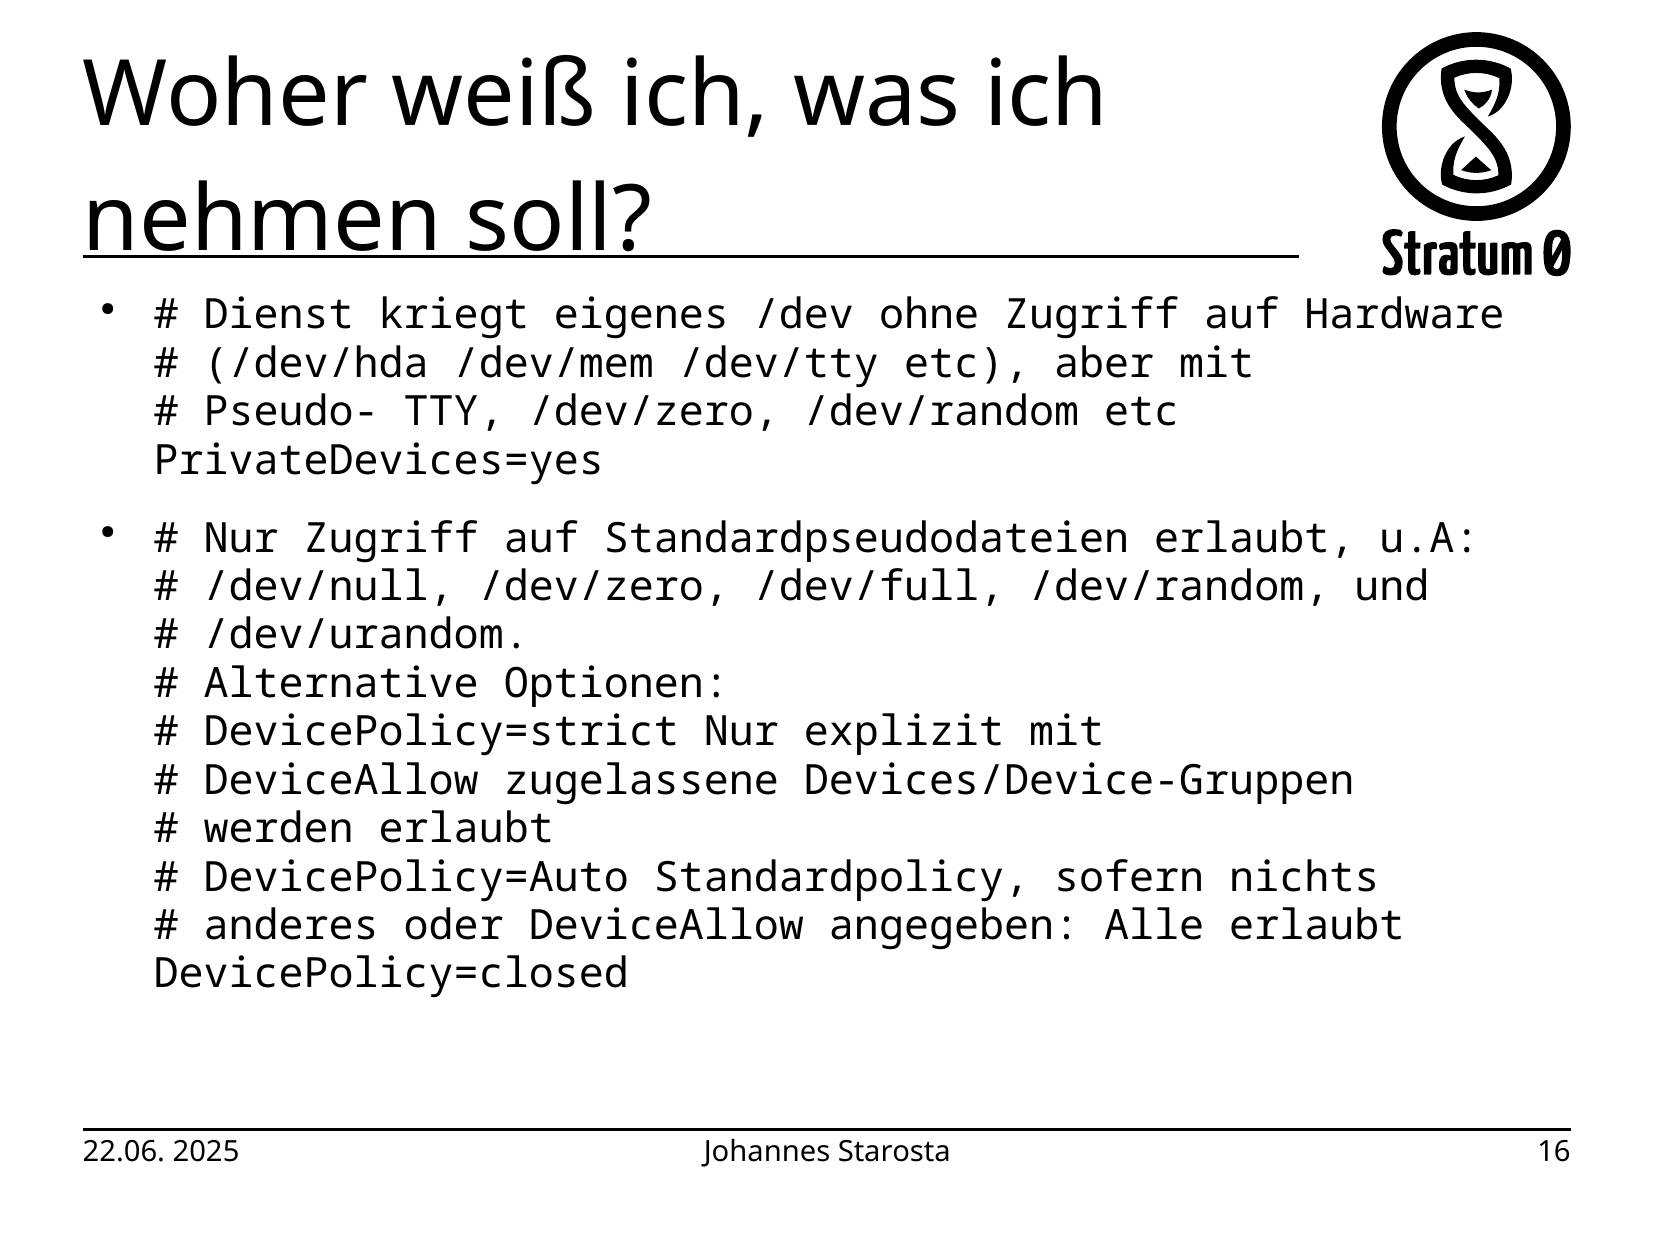

# Woher weiß ich, was ich nehmen soll?
# Dienst kriegt eigenes /dev ohne Zugriff auf Hardware # (/dev/hda /dev/mem /dev/tty etc), aber mit # Pseudo- TTY, /dev/zero, /dev/random etc PrivateDevices=yes
# Nur Zugriff auf Standardpseudodateien erlaubt, u.A: # /dev/null, /dev/zero, /dev/full, /dev/random, und # /dev/urandom. # Alternative Optionen: # DevicePolicy=strict Nur explizit mit # DeviceAllow zugelassene Devices/Device-Gruppen # werden erlaubt # DevicePolicy=Auto Standardpolicy, sofern nichts # anderes oder DeviceAllow angegeben: Alle erlaubt DevicePolicy=closed
Chrissi^
16